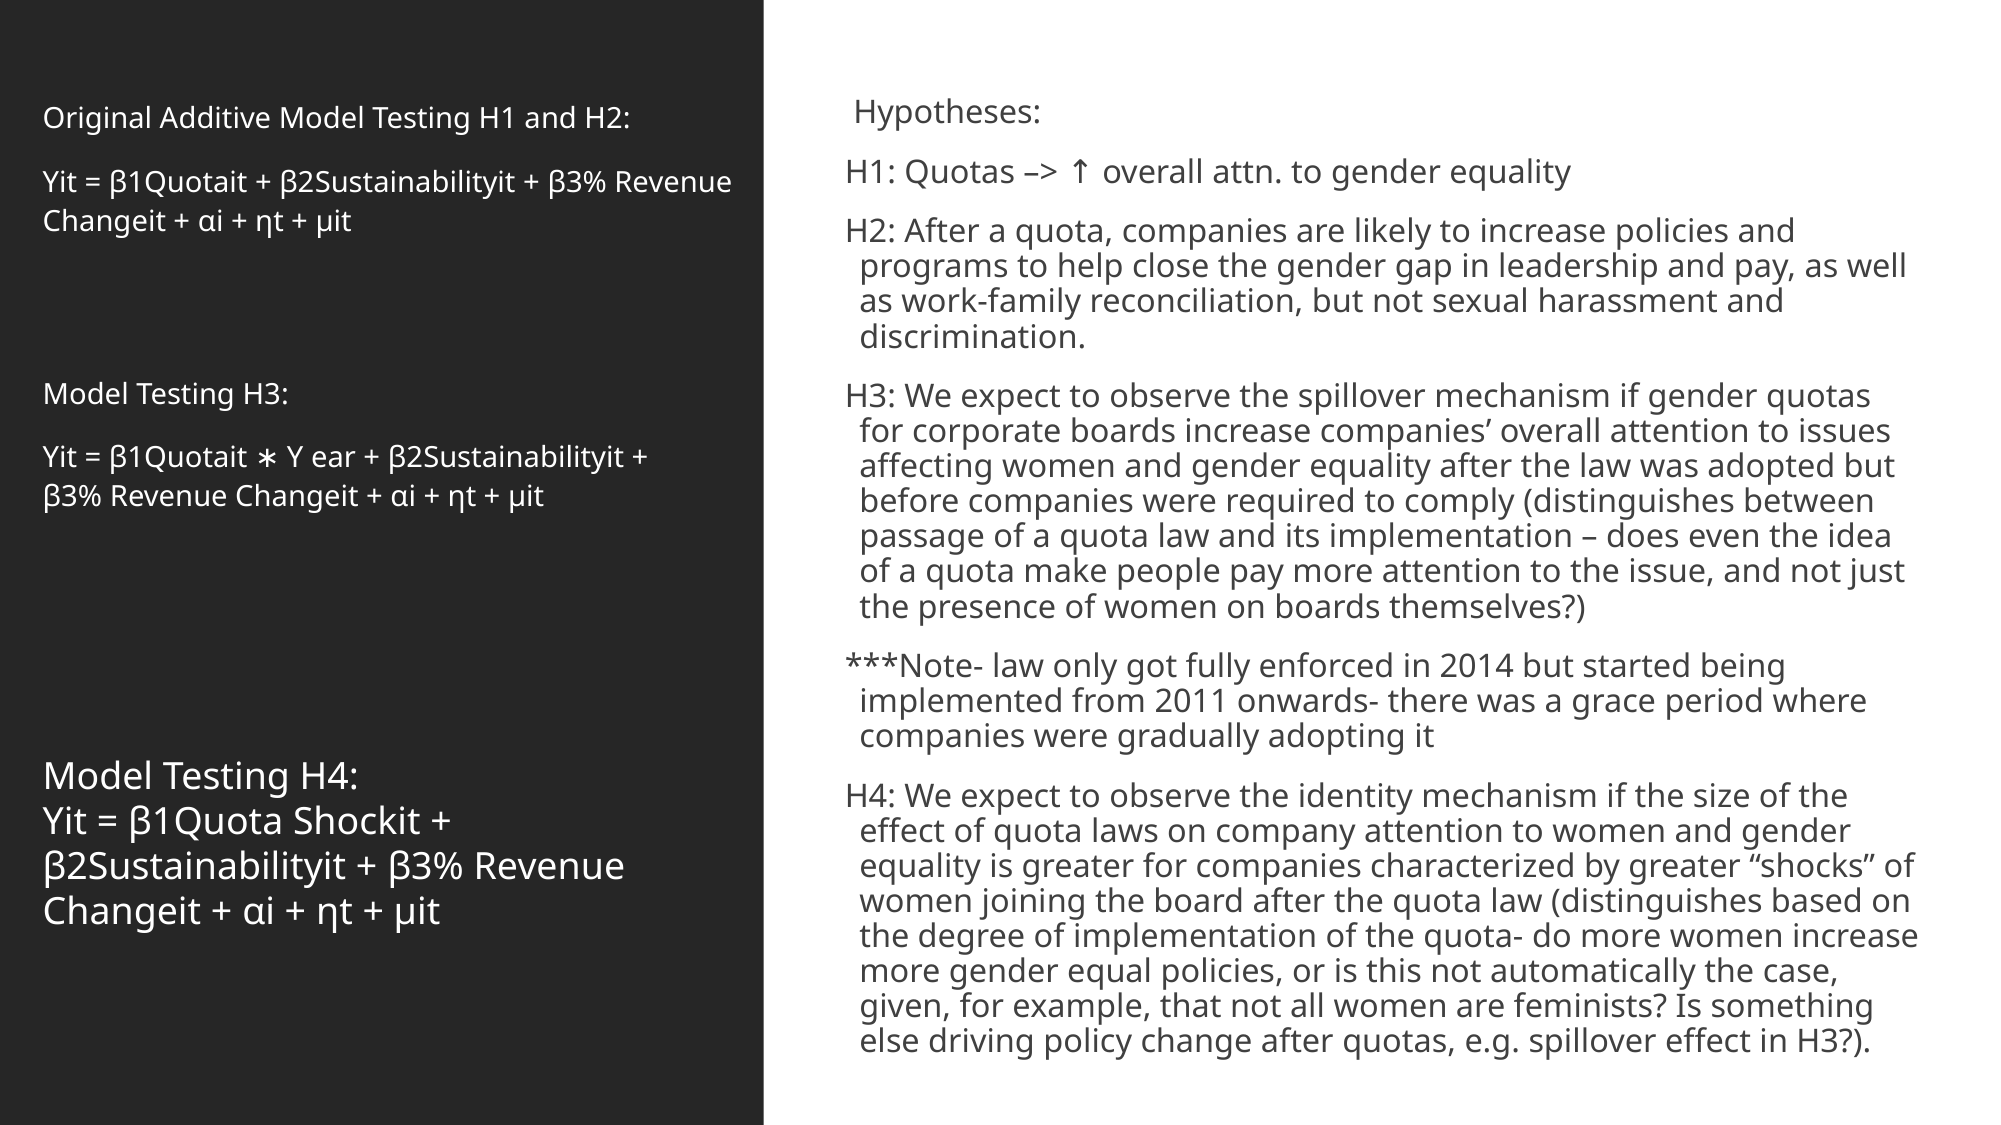

Hypotheses:
H1: Quotas –> ↑ overall attn. to gender equality
H2: After a quota, companies are likely to increase policies and programs to help close the gender gap in leadership and pay, as well as work-family reconciliation, but not sexual harassment and discrimination.
H3: We expect to observe the spillover mechanism if gender quotas for corporate boards increase companies’ overall attention to issues affecting women and gender equality after the law was adopted but before companies were required to comply (distinguishes between passage of a quota law and its implementation – does even the idea of a quota make people pay more attention to the issue, and not just the presence of women on boards themselves?)
***Note- law only got fully enforced in 2014 but started being implemented from 2011 onwards- there was a grace period where companies were gradually adopting it
H4: We expect to observe the identity mechanism if the size of the effect of quota laws on company attention to women and gender equality is greater for companies characterized by greater “shocks” of women joining the board after the quota law (distinguishes based on the degree of implementation of the quota- do more women increase more gender equal policies, or is this not automatically the case, given, for example, that not all women are feminists? Is something else driving policy change after quotas, e.g. spillover effect in H3?).
# Original Additive Model Testing H1 and H2:
Yit = β1Quotait + β2Sustainabilityit + β3% Revenue Changeit + αi + ηt + µit
Model Testing H3:
Yit = β1Quotait ∗ Y ear + β2Sustainabilityit + β3% Revenue Changeit + αi + ηt + µit
Model Testing H4:
Yit = β1Quota Shockit + β2Sustainabilityit + β3% Revenue Changeit + αi + ηt + µit